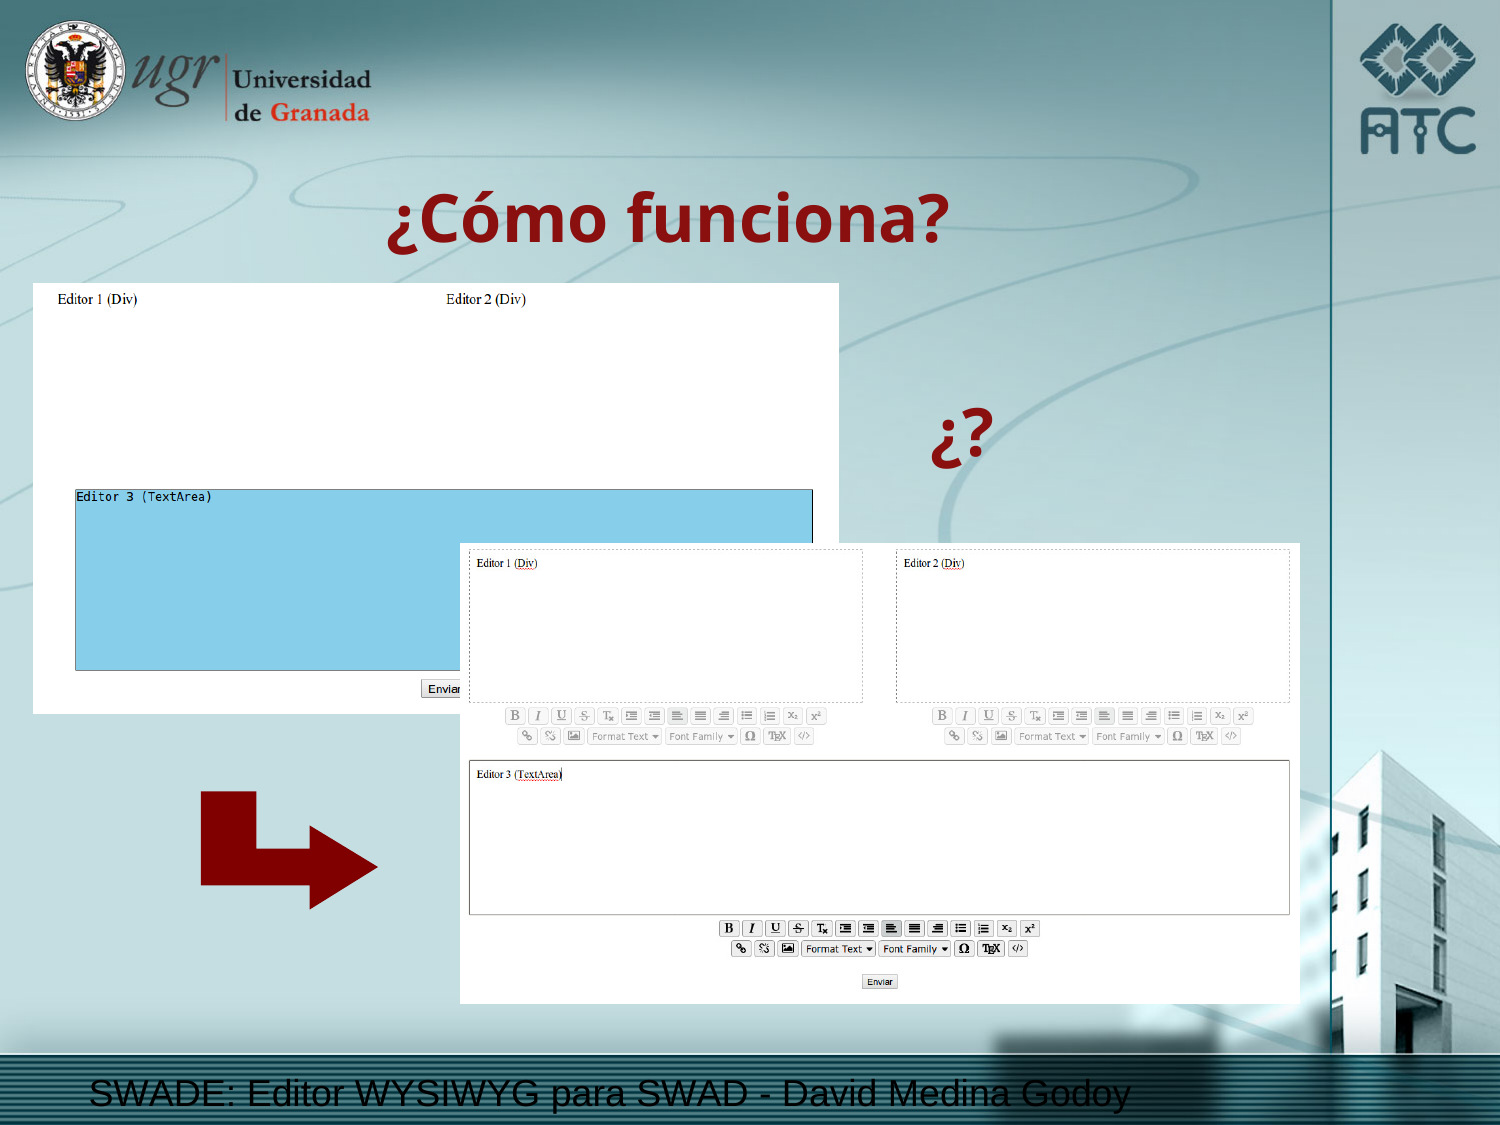

# ¿Cómo funciona?
¿?
SWADE: Editor WYSIWYG para SWAD - David Medina Godoy